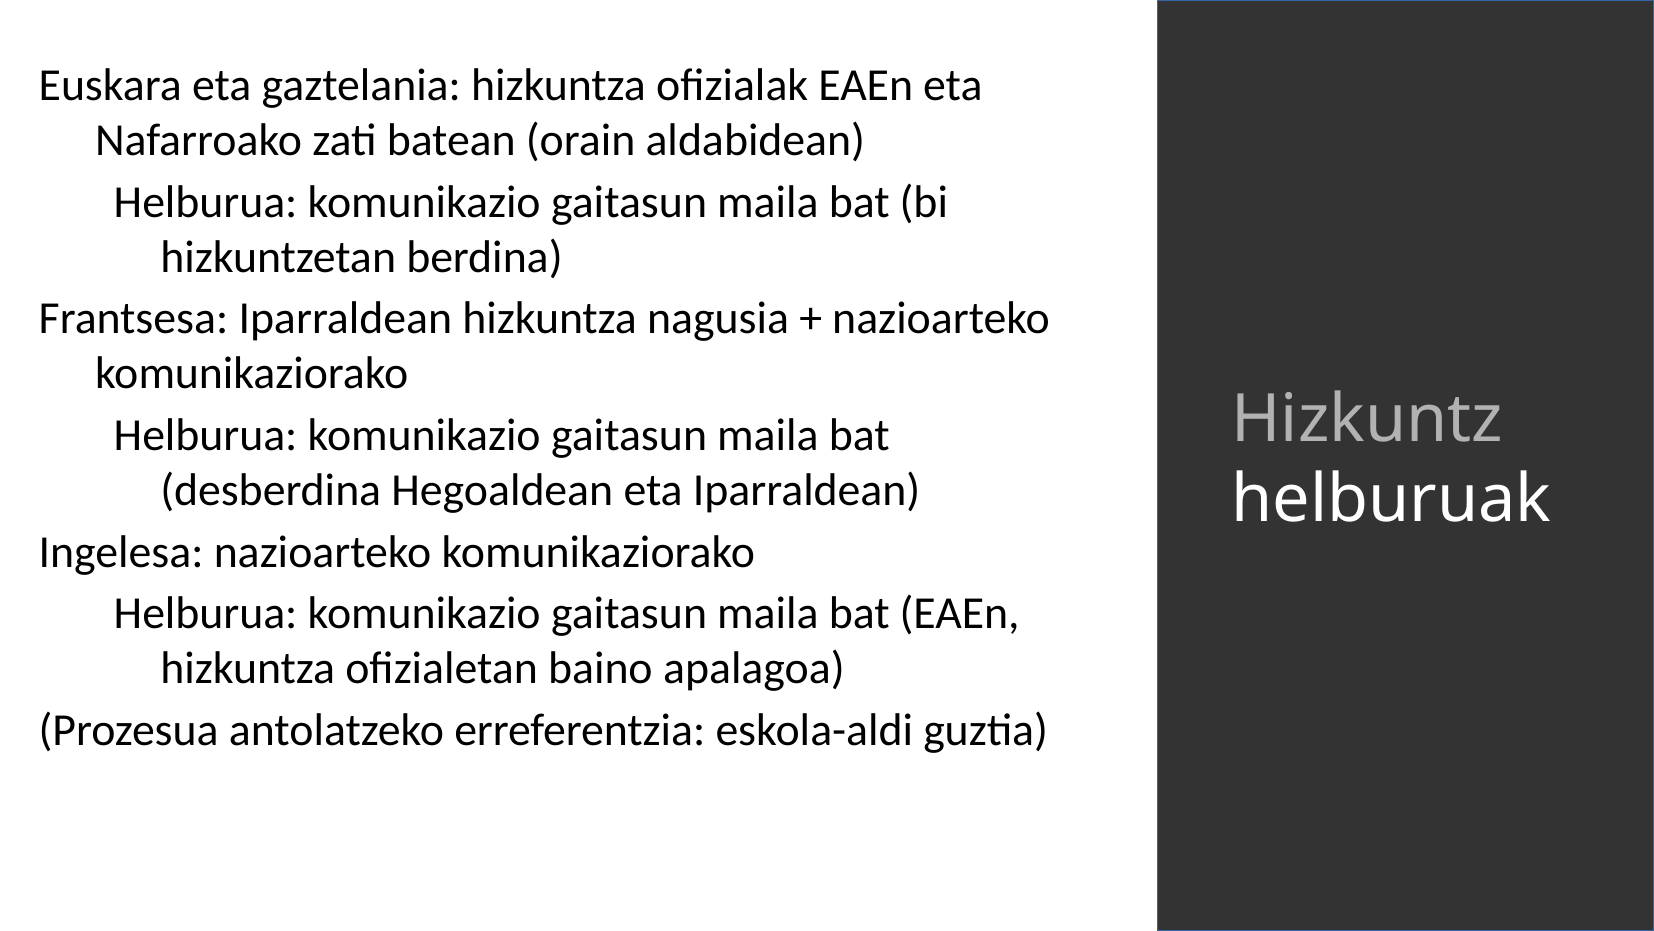

# Euskara eta gaztelania: hizkuntza ofizialak EAEn eta Nafarroako zati batean (orain aldabidean)
Helburua: komunikazio gaitasun maila bat (bi hizkuntzetan berdina)
Frantsesa: Iparraldean hizkuntza nagusia + nazioarteko komunikaziorako
Helburua: komunikazio gaitasun maila bat (desberdina Hegoaldean eta Iparraldean)
Ingelesa: nazioarteko komunikaziorako
Helburua: komunikazio gaitasun maila bat (EAEn, hizkuntza ofizialetan baino apalagoa)
(Prozesua antolatzeko erreferentzia: eskola-aldi guztia)
Hizkuntz helburuak